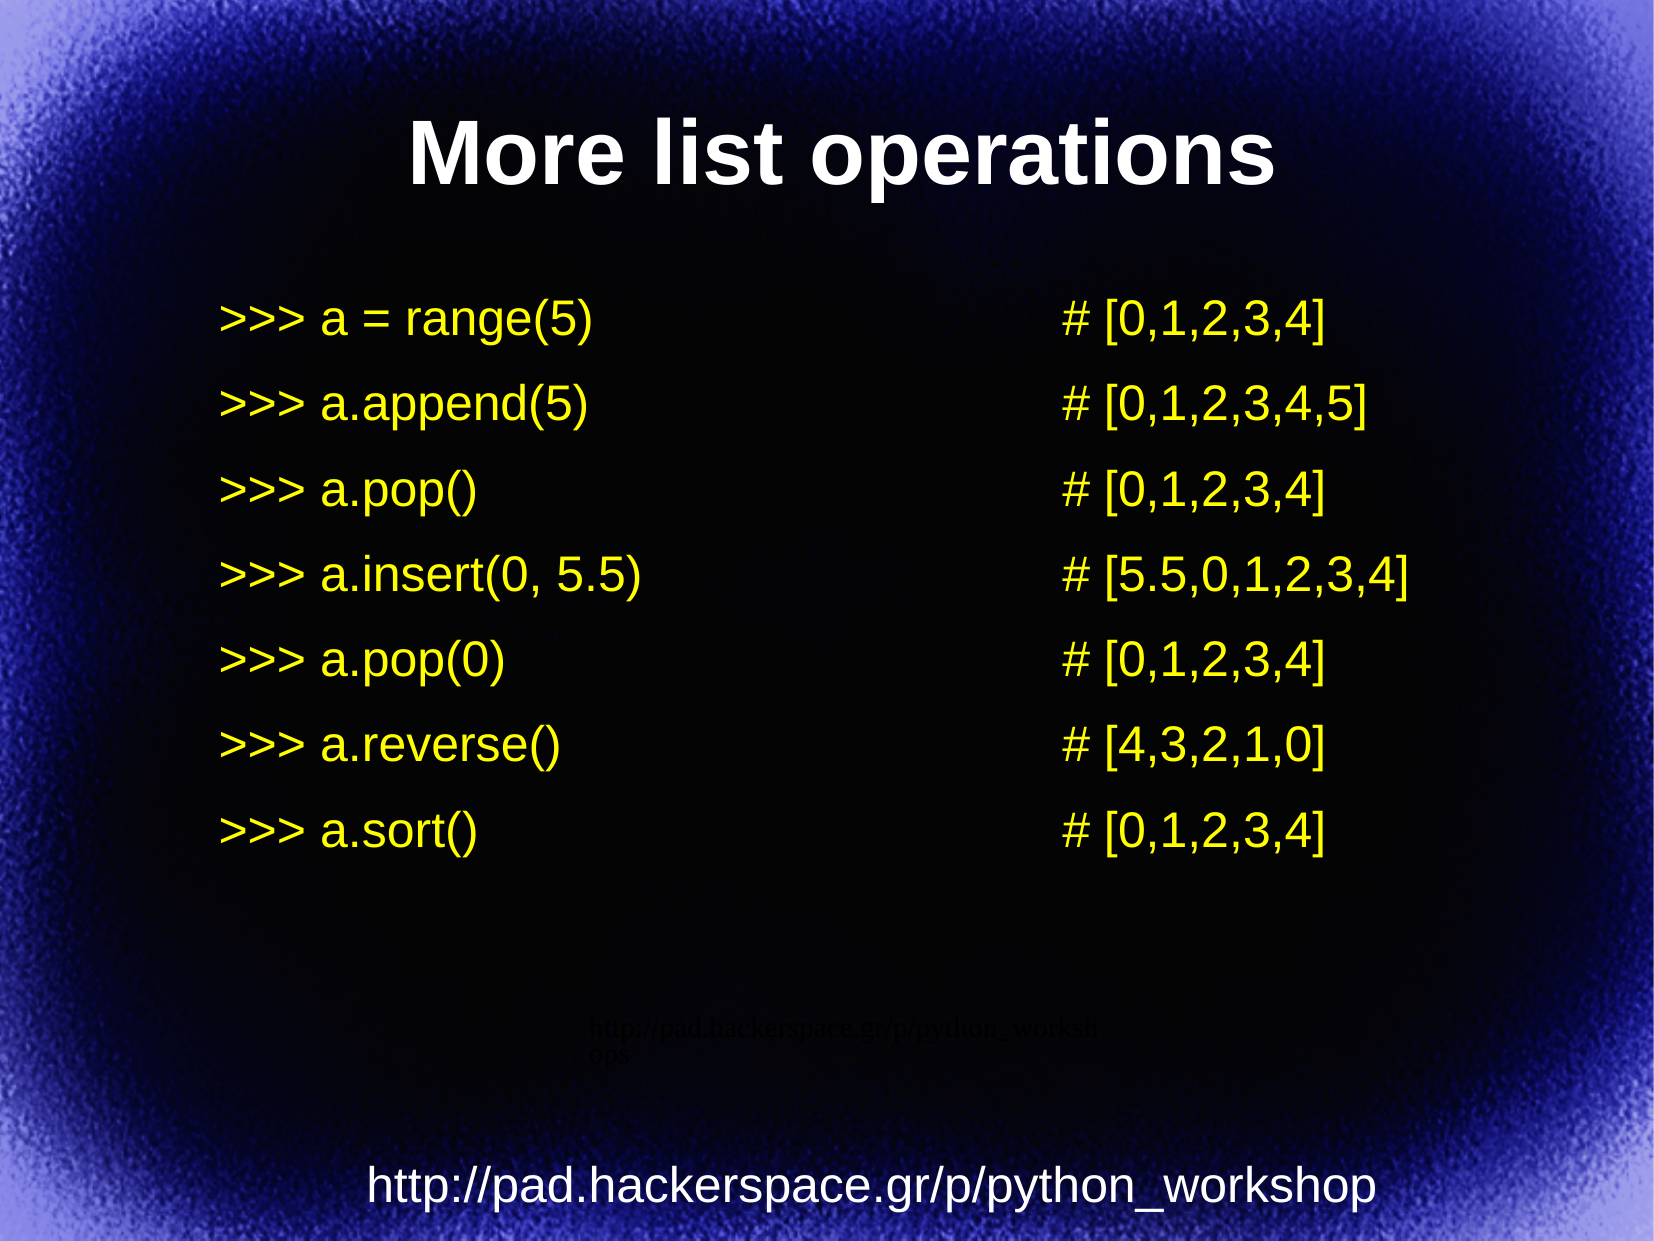

# More list operations
>>> a = range(5)				# [0,1,2,3,4]
>>> a.append(5)				# [0,1,2,3,4,5]
>>> a.pop()				# [0,1,2,3,4]
>>> a.insert(0, 5.5)			# [5.5,0,1,2,3,4]
>>> a.pop(0)				# [0,1,2,3,4]
>>> a.reverse()				# [4,3,2,1,0]
>>> a.sort()				# [0,1,2,3,4]
http://pad.hackerspace.gr/p/python_workshops
http://pad.hackerspace.gr/p/python_workshop